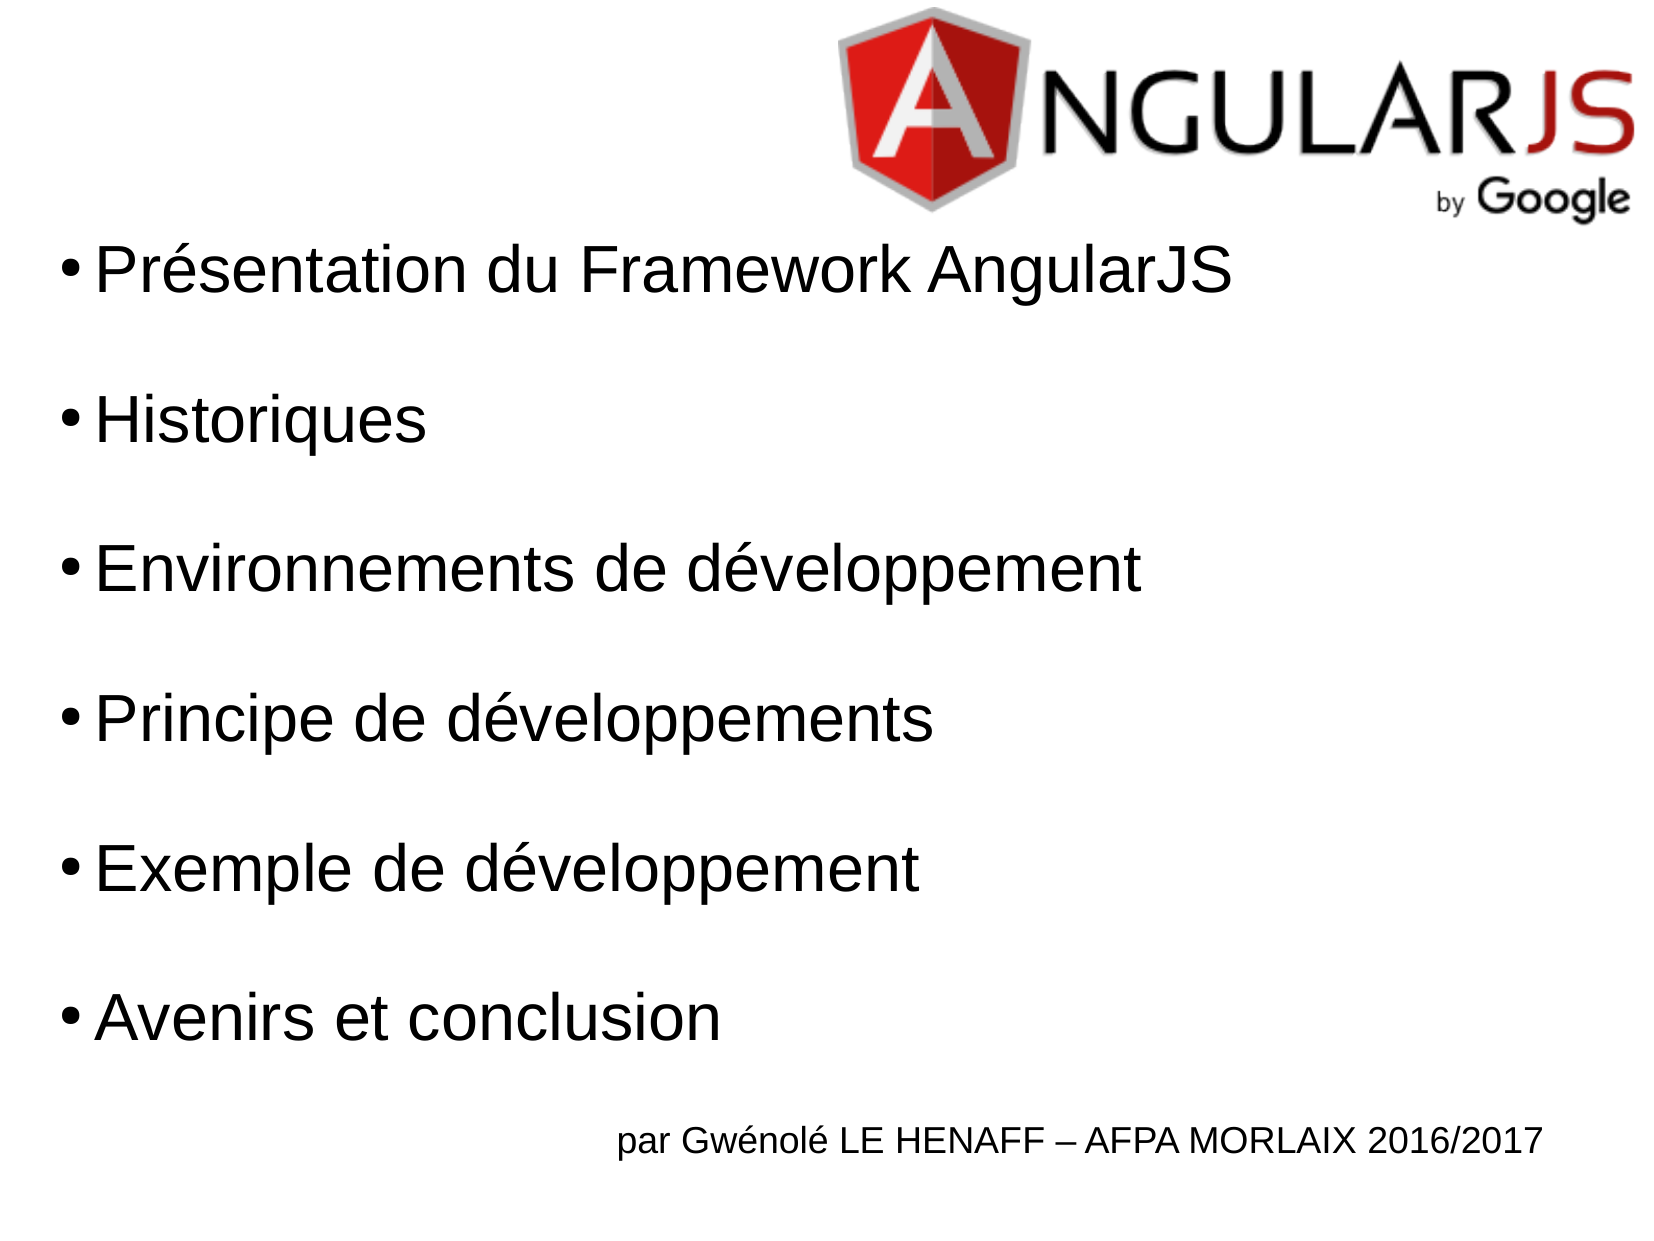

# Présentation du Framework AngularJS
Historiques
Environnements de développement
Principe de développements
Exemple de développement
Avenirs et conclusion
par Gwénolé LE HENAFF – AFPA MORLAIX 2016/2017